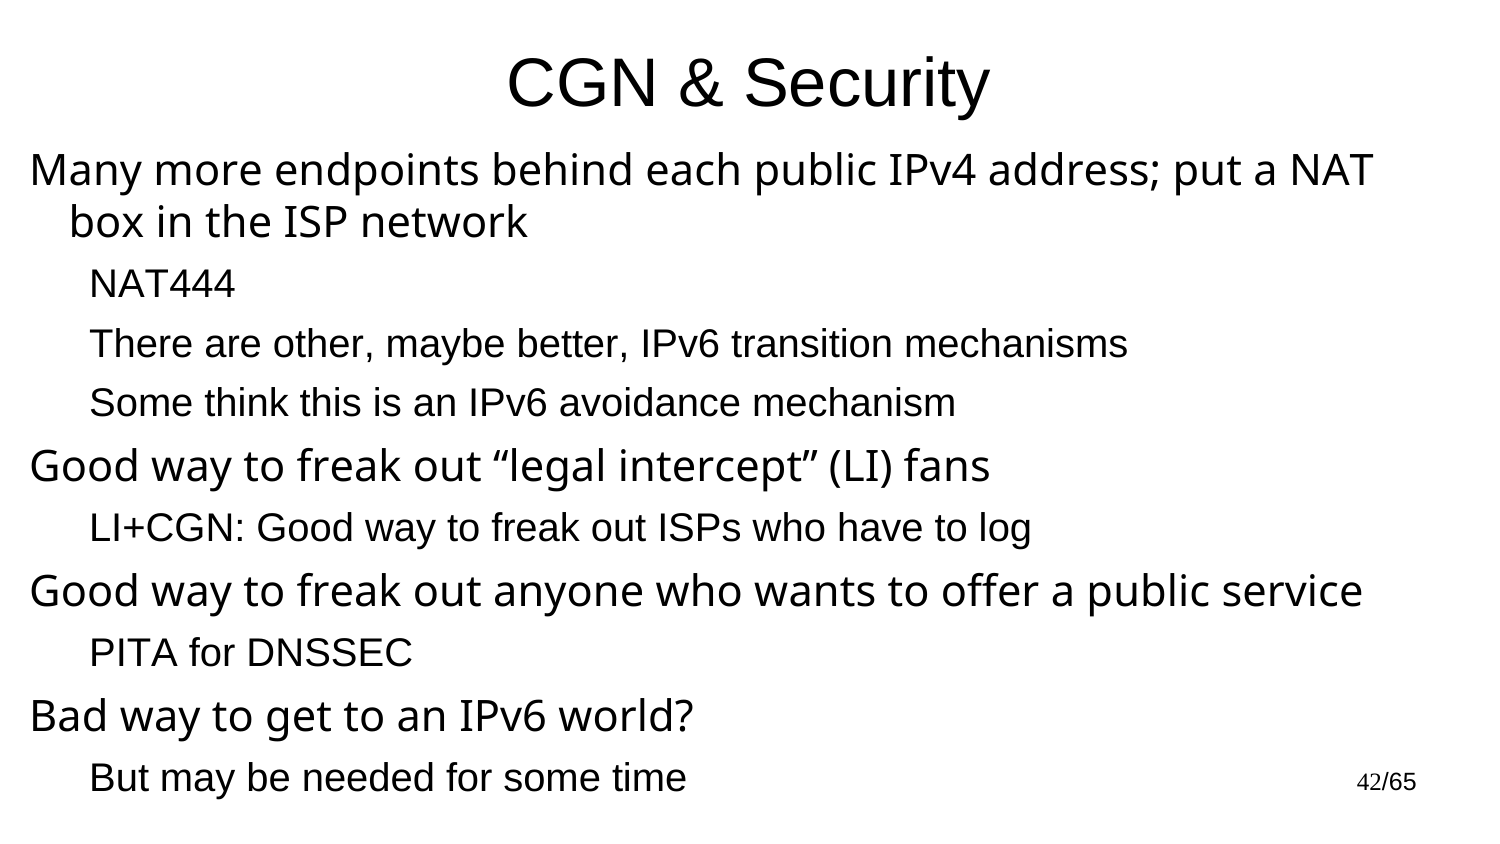

# CGN & Security
Many more endpoints behind each public IPv4 address; put a NAT box in the ISP network
NAT444
There are other, maybe better, IPv6 transition mechanisms
Some think this is an IPv6 avoidance mechanism
Good way to freak out “legal intercept” (LI) fans
LI+CGN: Good way to freak out ISPs who have to log
Good way to freak out anyone who wants to offer a public service
PITA for DNSSEC
Bad way to get to an IPv6 world?
But may be needed for some time